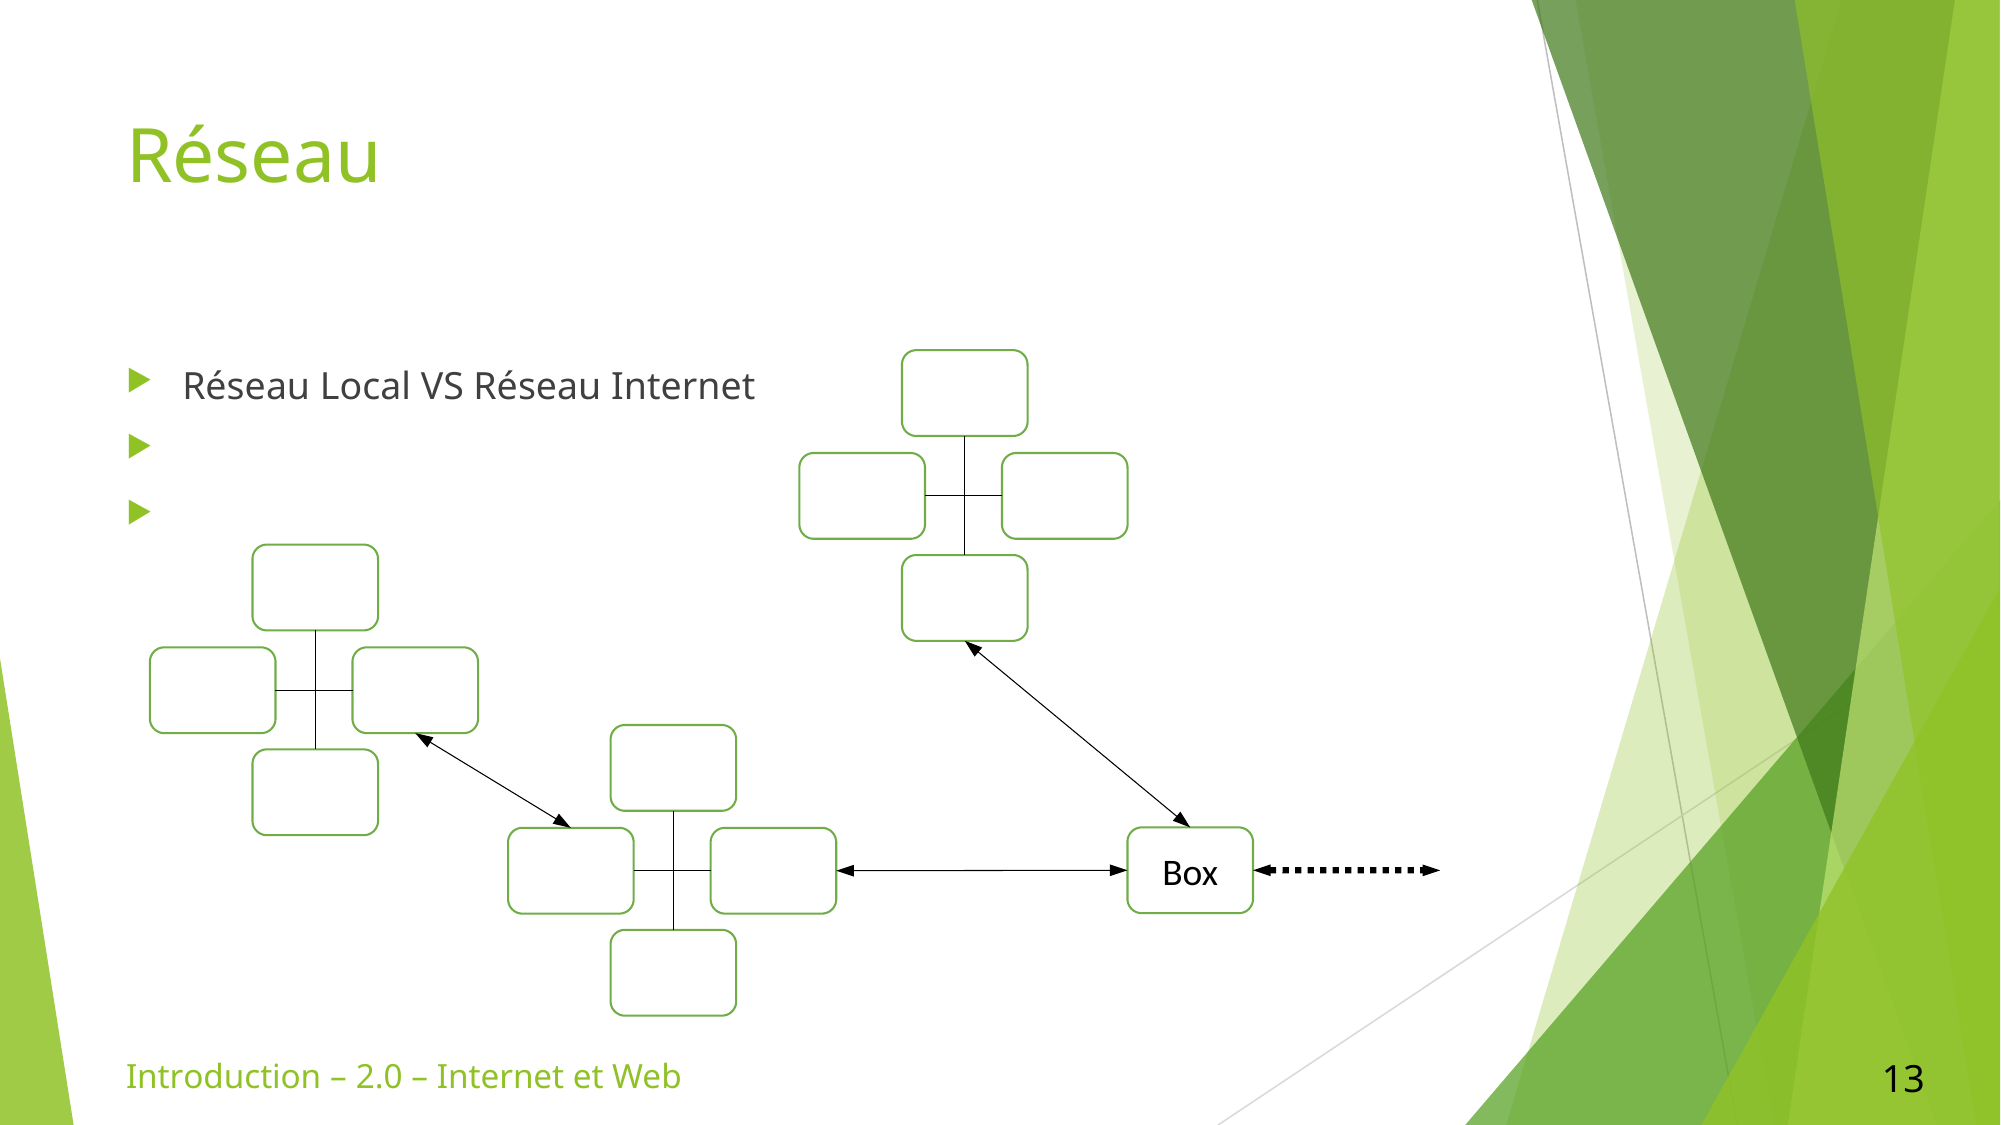

# Réseau
Réseau Local VS Réseau Internet
Box
Introduction – 2.0 – Internet et Web